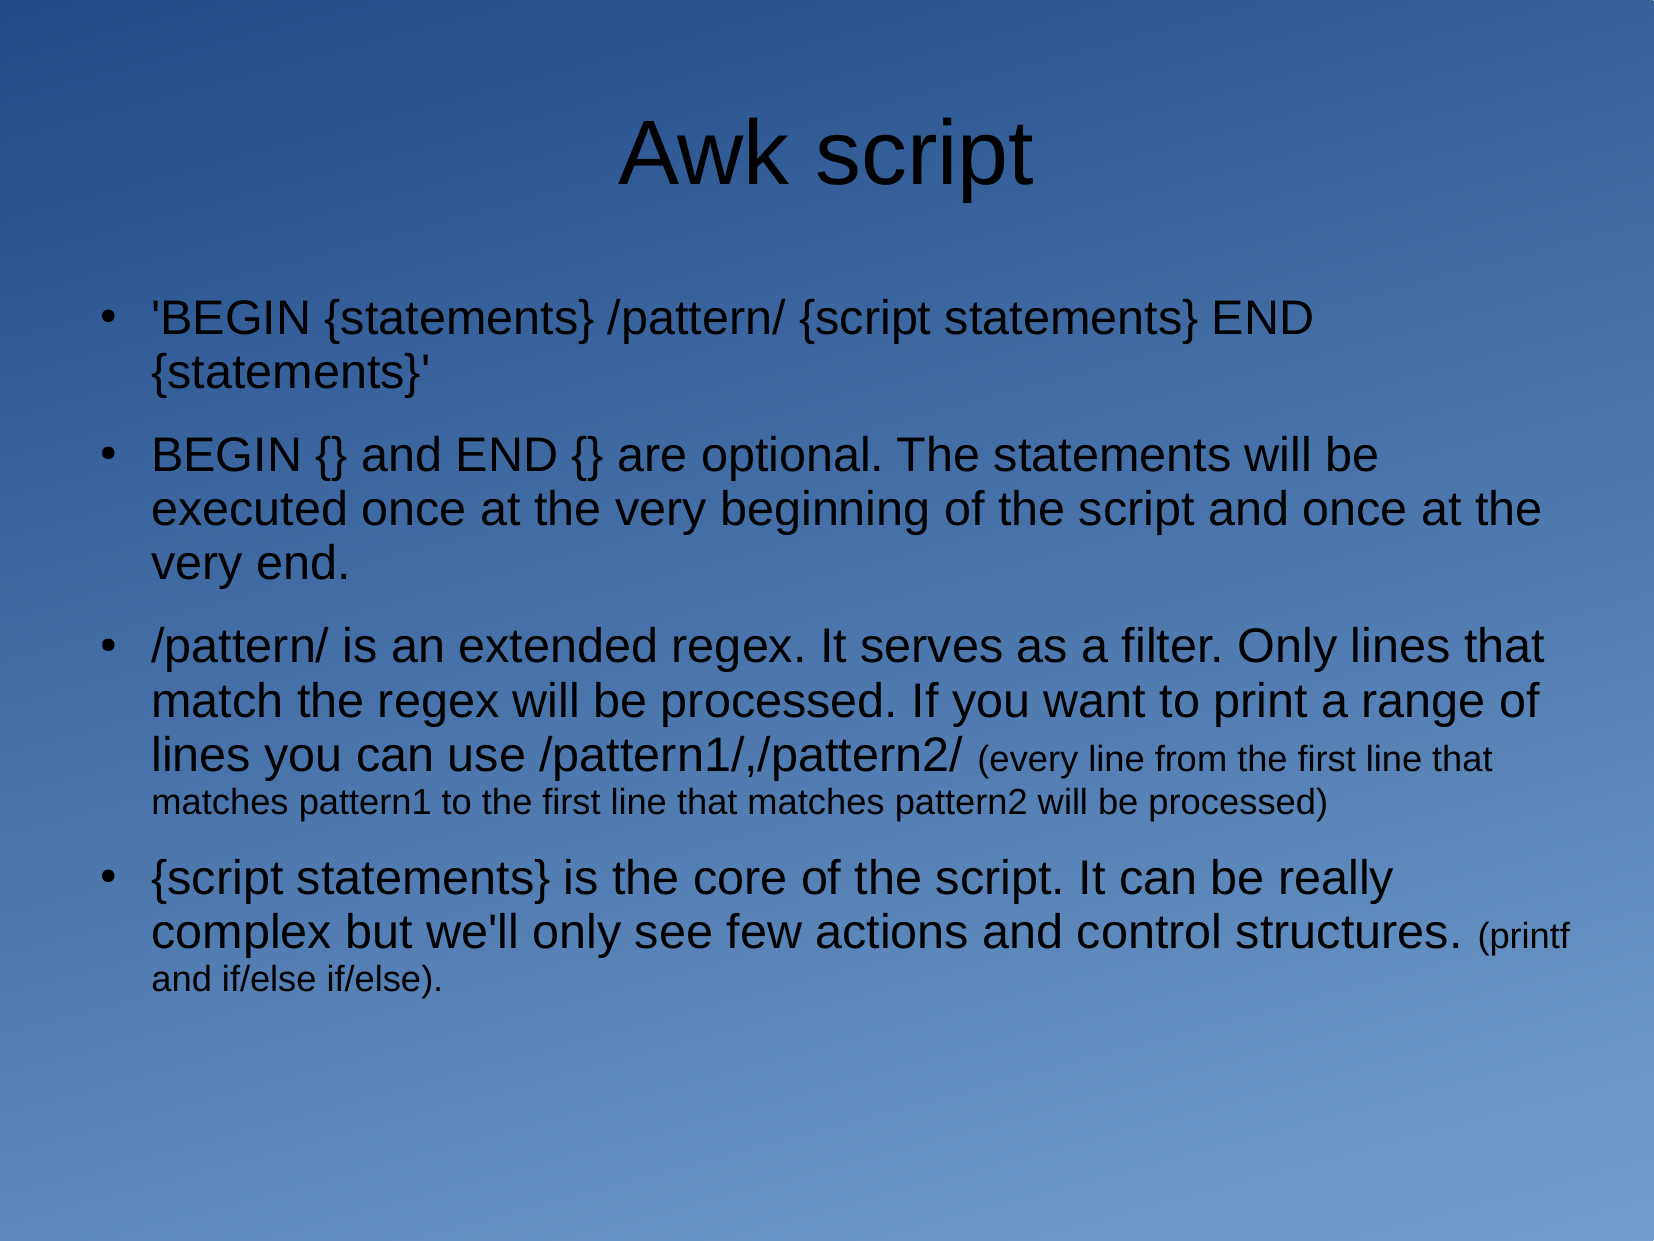

# Awk script
'BEGIN {statements} /pattern/ {script statements} END {statements}'
BEGIN {} and END {} are optional. The statements will be executed once at the very beginning of the script and once at the very end.
/pattern/ is an extended regex. It serves as a filter. Only lines that match the regex will be processed. If you want to print a range of lines you can use /pattern1/,/pattern2/ (every line from the first line that matches pattern1 to the first line that matches pattern2 will be processed)
{script statements} is the core of the script. It can be really complex but we'll only see few actions and control structures. (printf and if/else if/else).